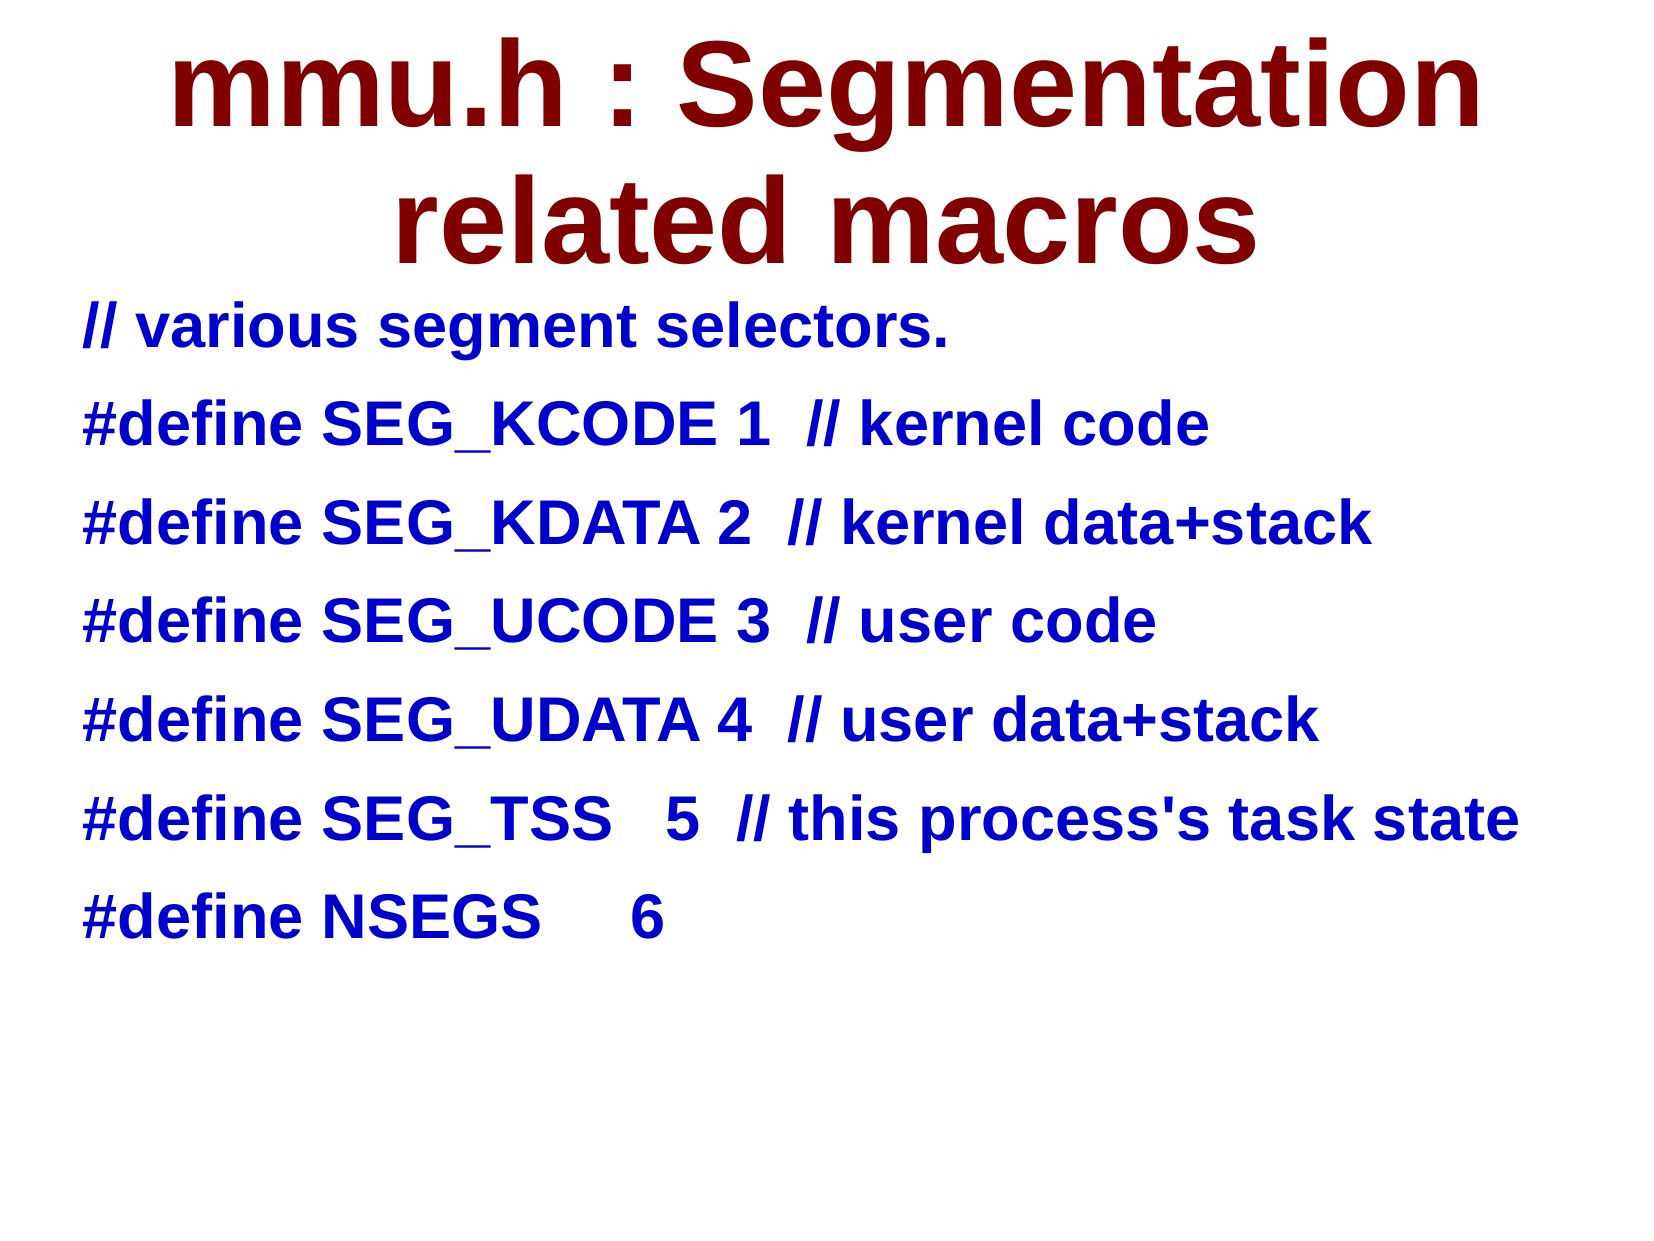

# mmu.h : Segmentation related macros
// various segment selectors.
#define SEG_KCODE 1 // kernel code
#define SEG_KDATA 2 // kernel data+stack
#define SEG_UCODE 3 // user code
#define SEG_UDATA 4 // user data+stack
#define SEG_TSS 5 // this process's task state
#define NSEGS 6